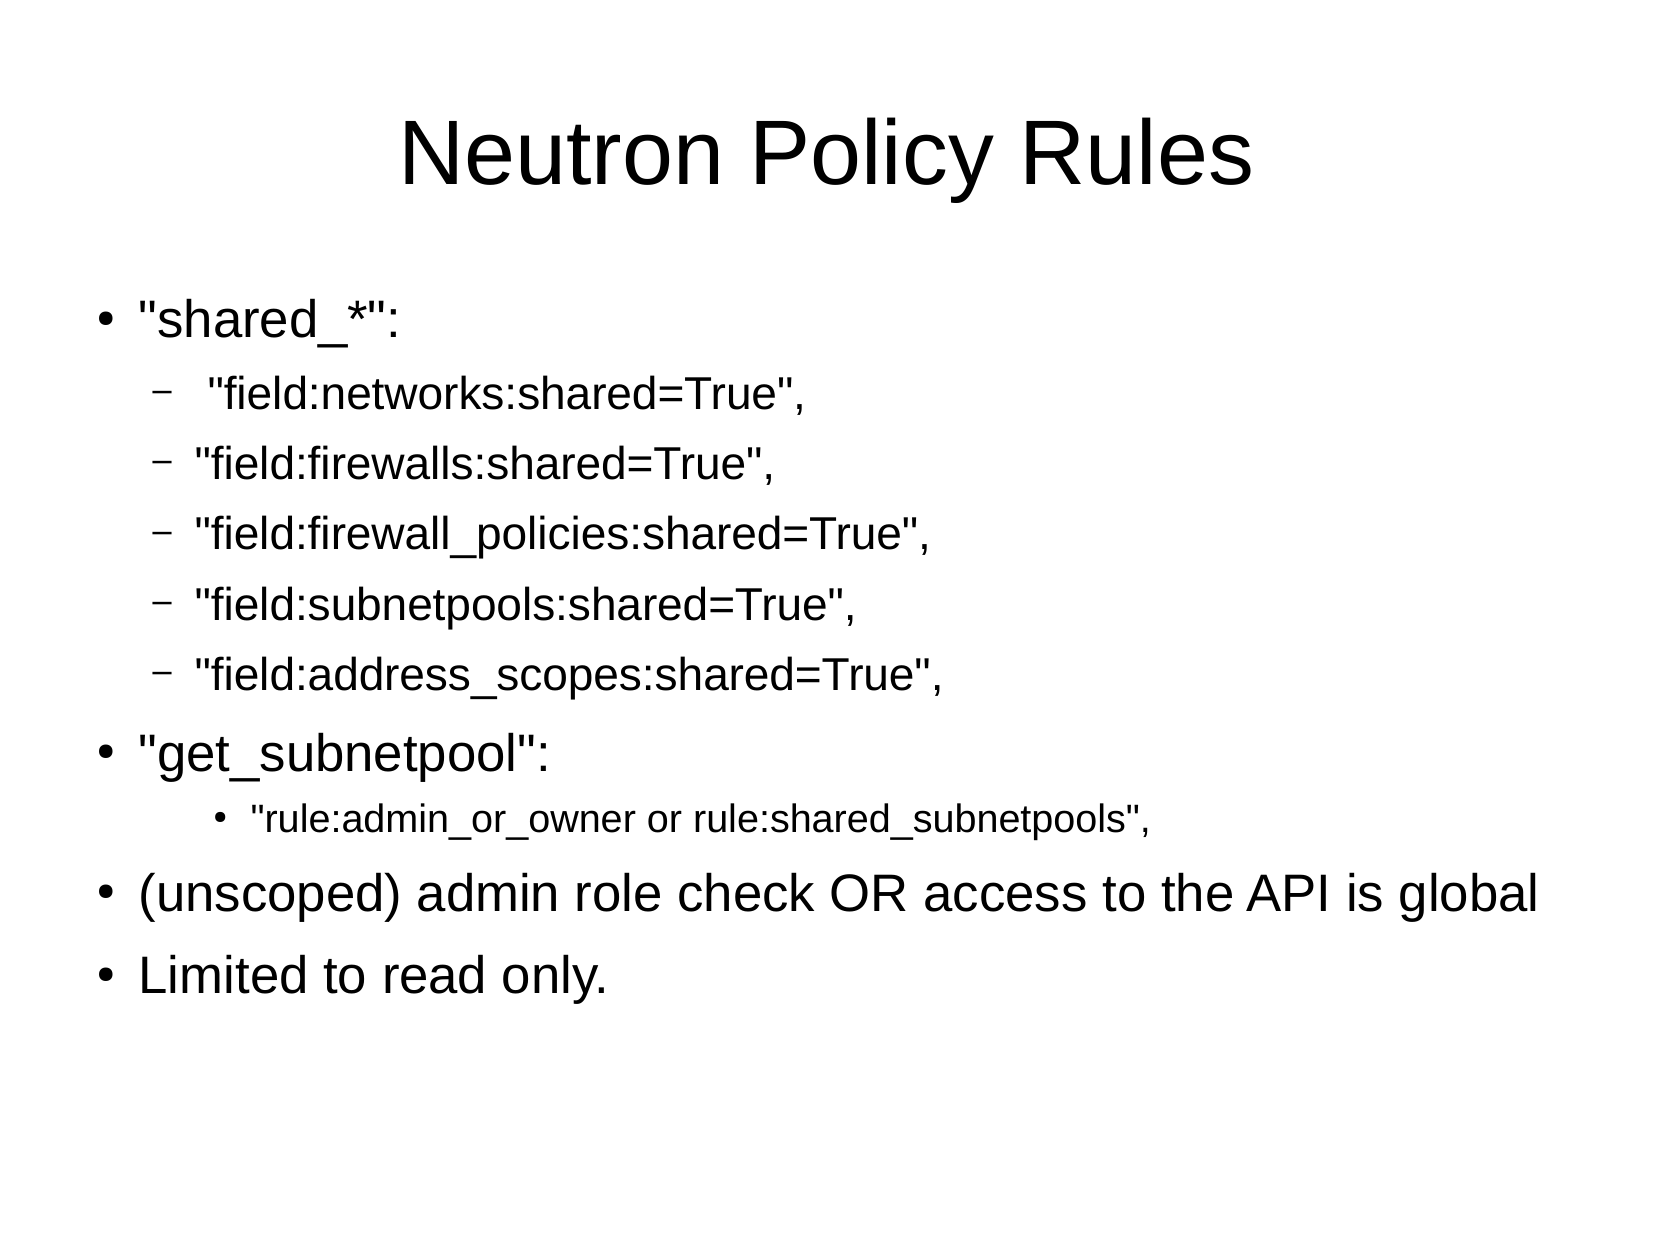

# Neutron Policy Rules
"shared_*":
 "field:networks:shared=True",
"field:firewalls:shared=True",
"field:firewall_policies:shared=True",
"field:subnetpools:shared=True",
"field:address_scopes:shared=True",
"get_subnetpool":
"rule:admin_or_owner or rule:shared_subnetpools",
(unscoped) admin role check OR access to the API is global
Limited to read only.